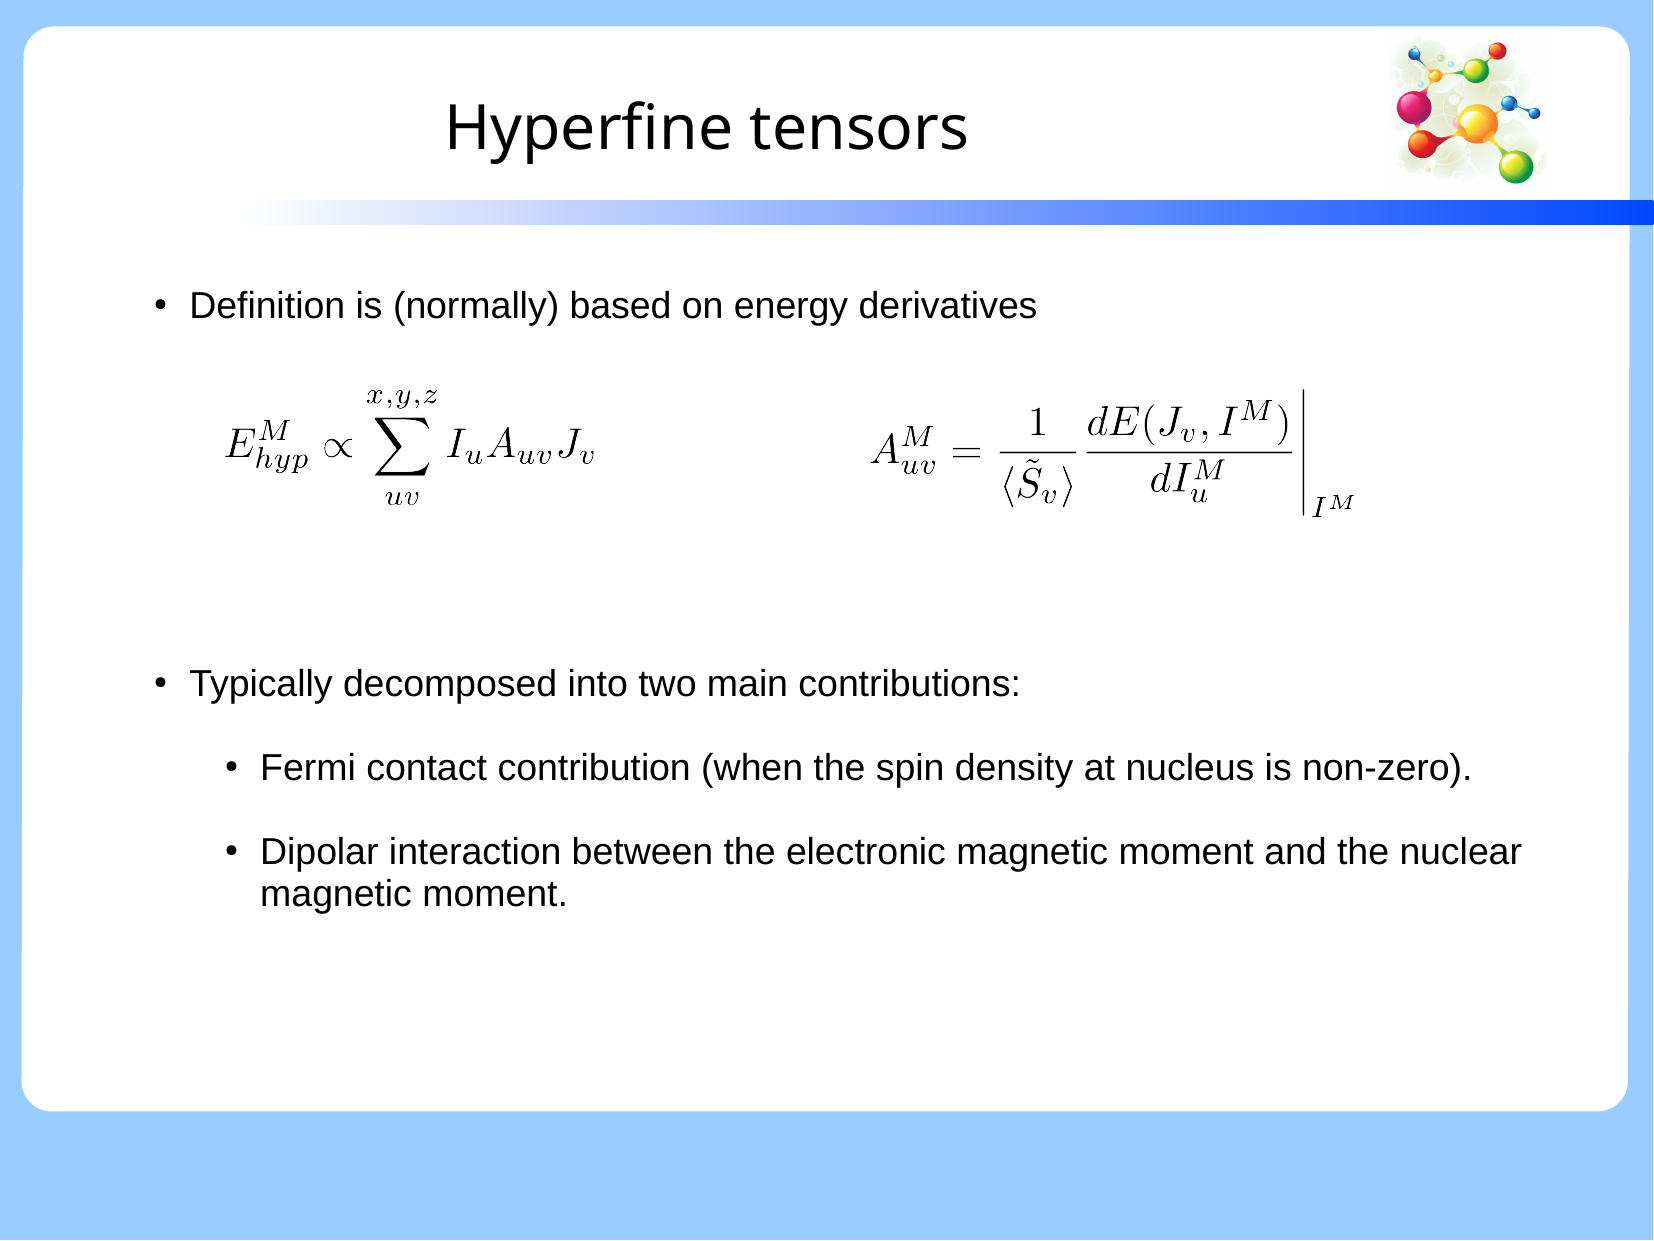

# Hyperfine tensors
Definition is (normally) based on energy derivatives
Typically decomposed into two main contributions:
Fermi contact contribution (when the spin density at nucleus is non-zero).
Dipolar interaction between the electronic magnetic moment and the nuclear magnetic moment.